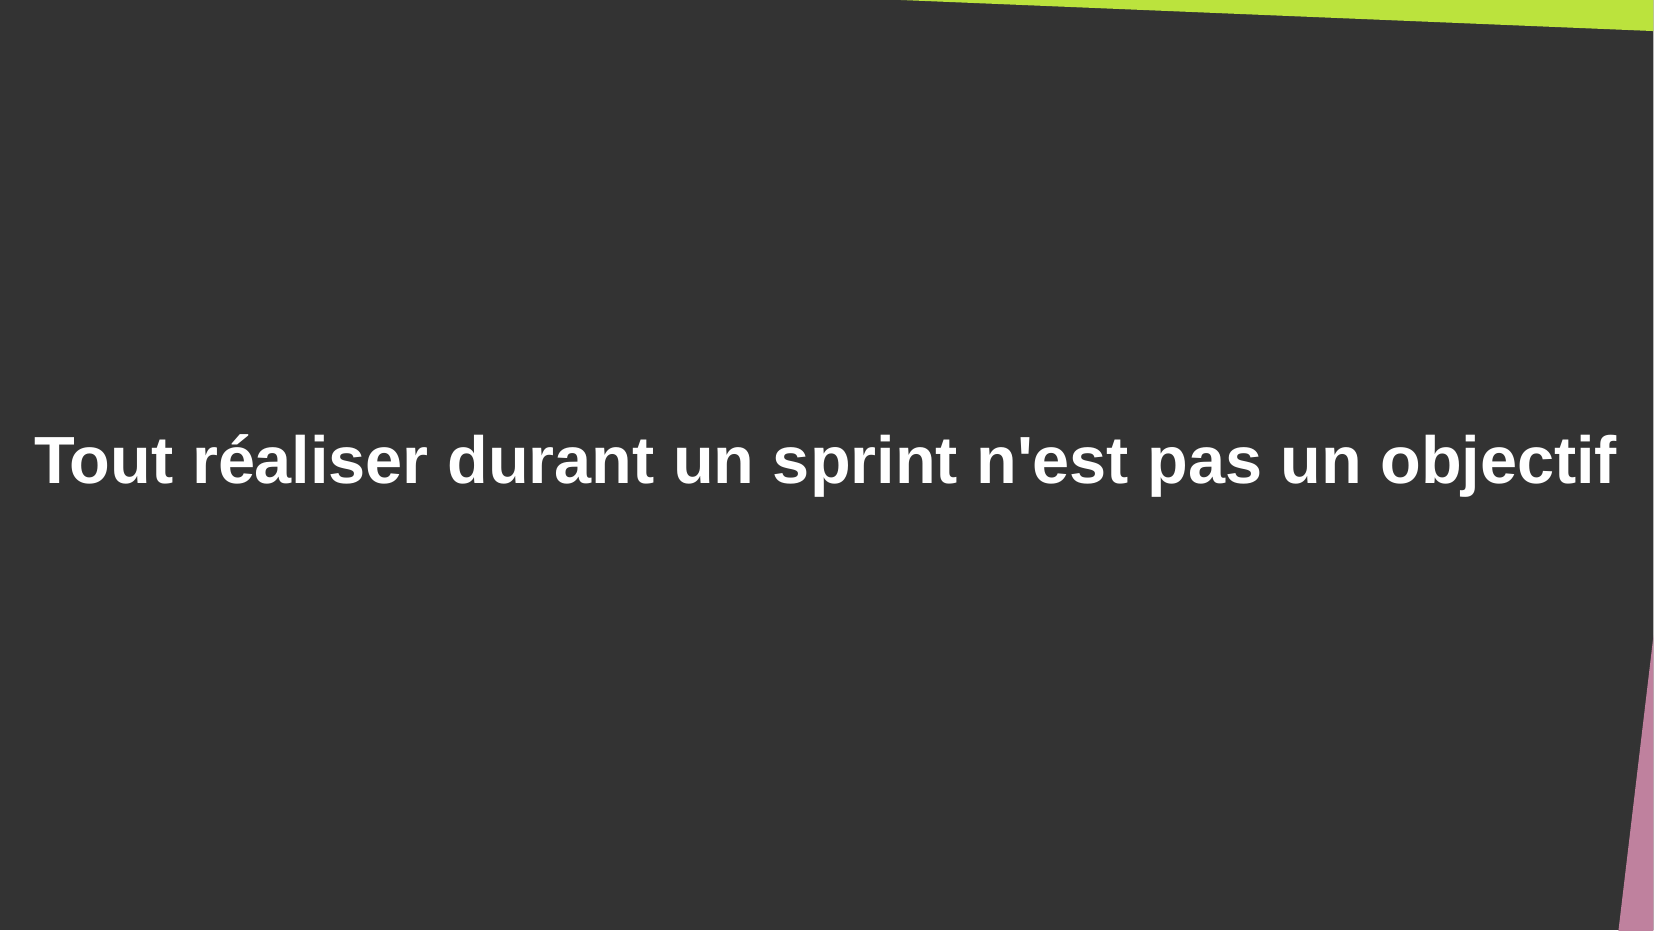

# Tout réaliser durant un sprint n'est pas un objectif